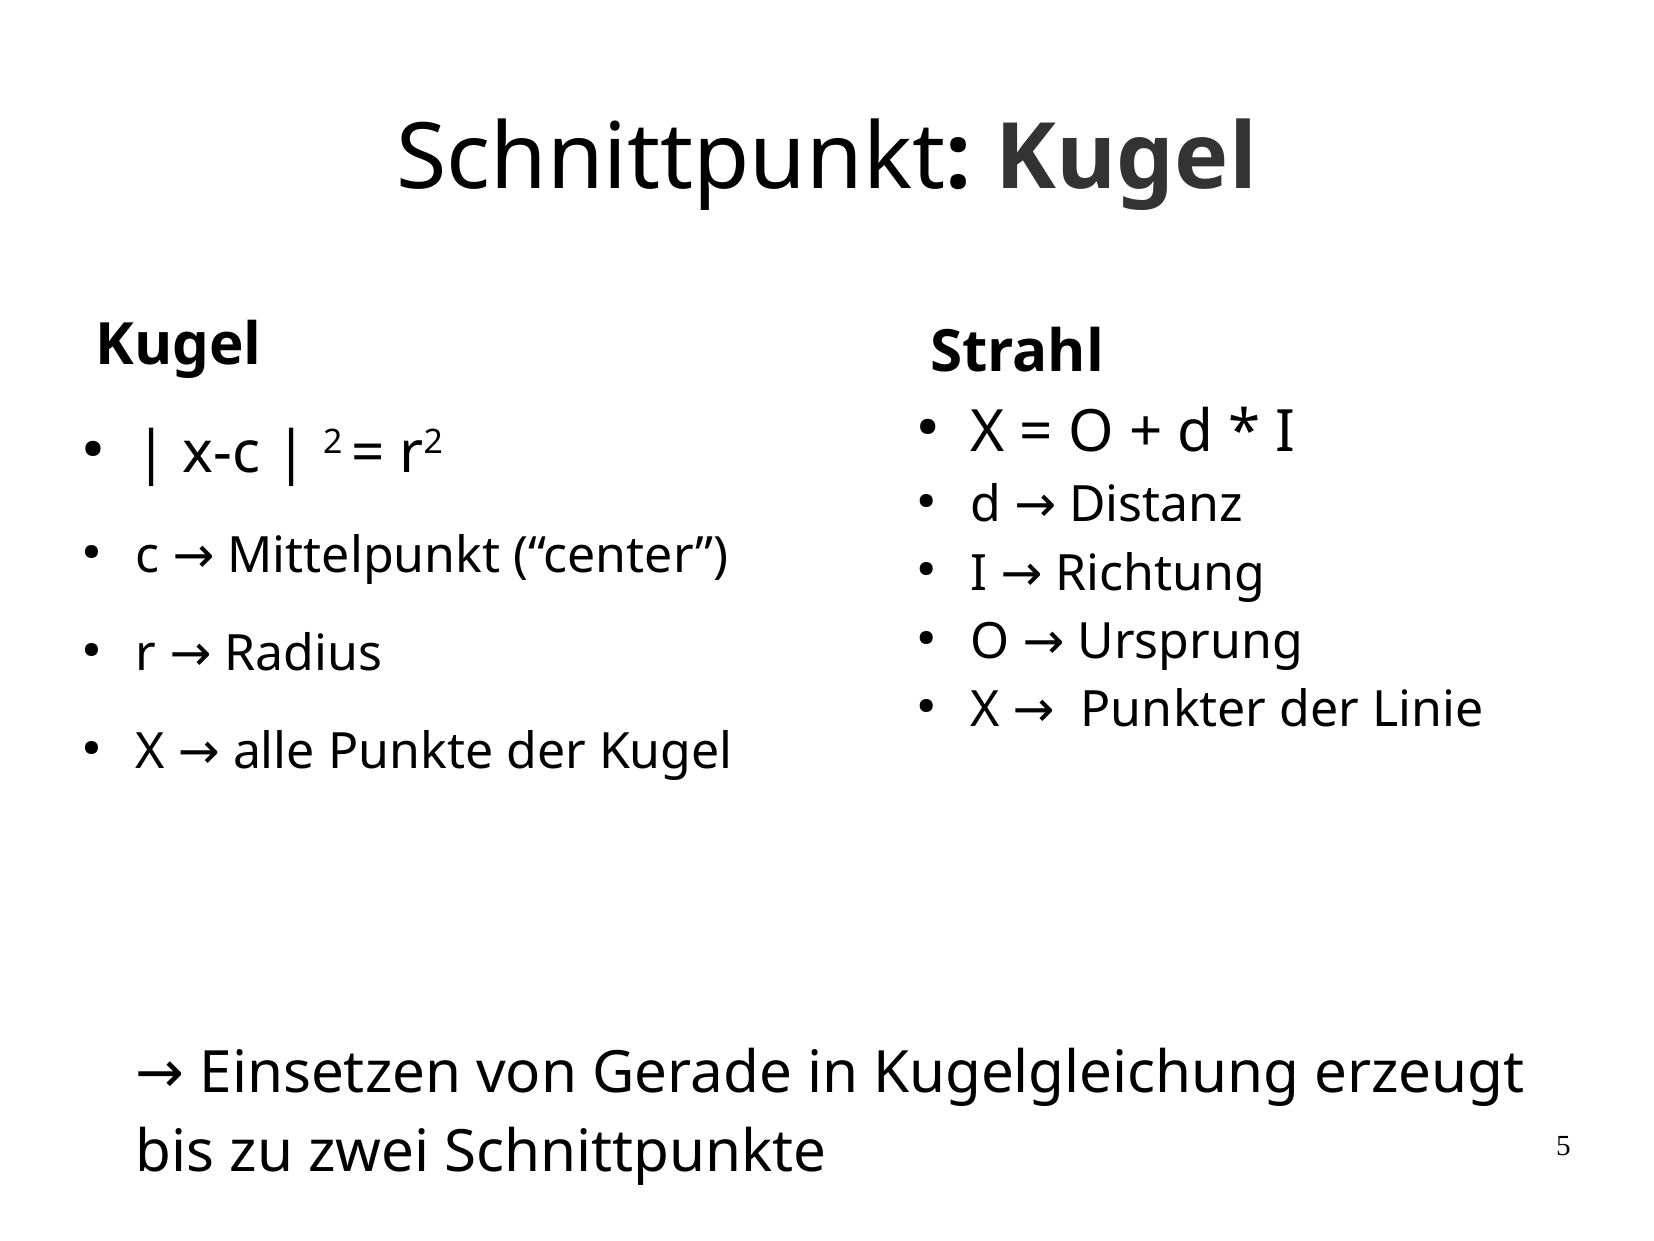

# Schnittpunkt: Kugel
 Kugel
| x-c | 2 = r2
c → Mittelpunkt (“center”)
r → Radius
X → alle Punkte der Kugel
→ Einsetzen von Gerade in Kugelgleichung erzeugt bis zu zwei Schnittpunkte
 Strahl
X = O + d * I
d → Distanz
I → Richtung
O → Ursprung
X → Punkter der Linie
5